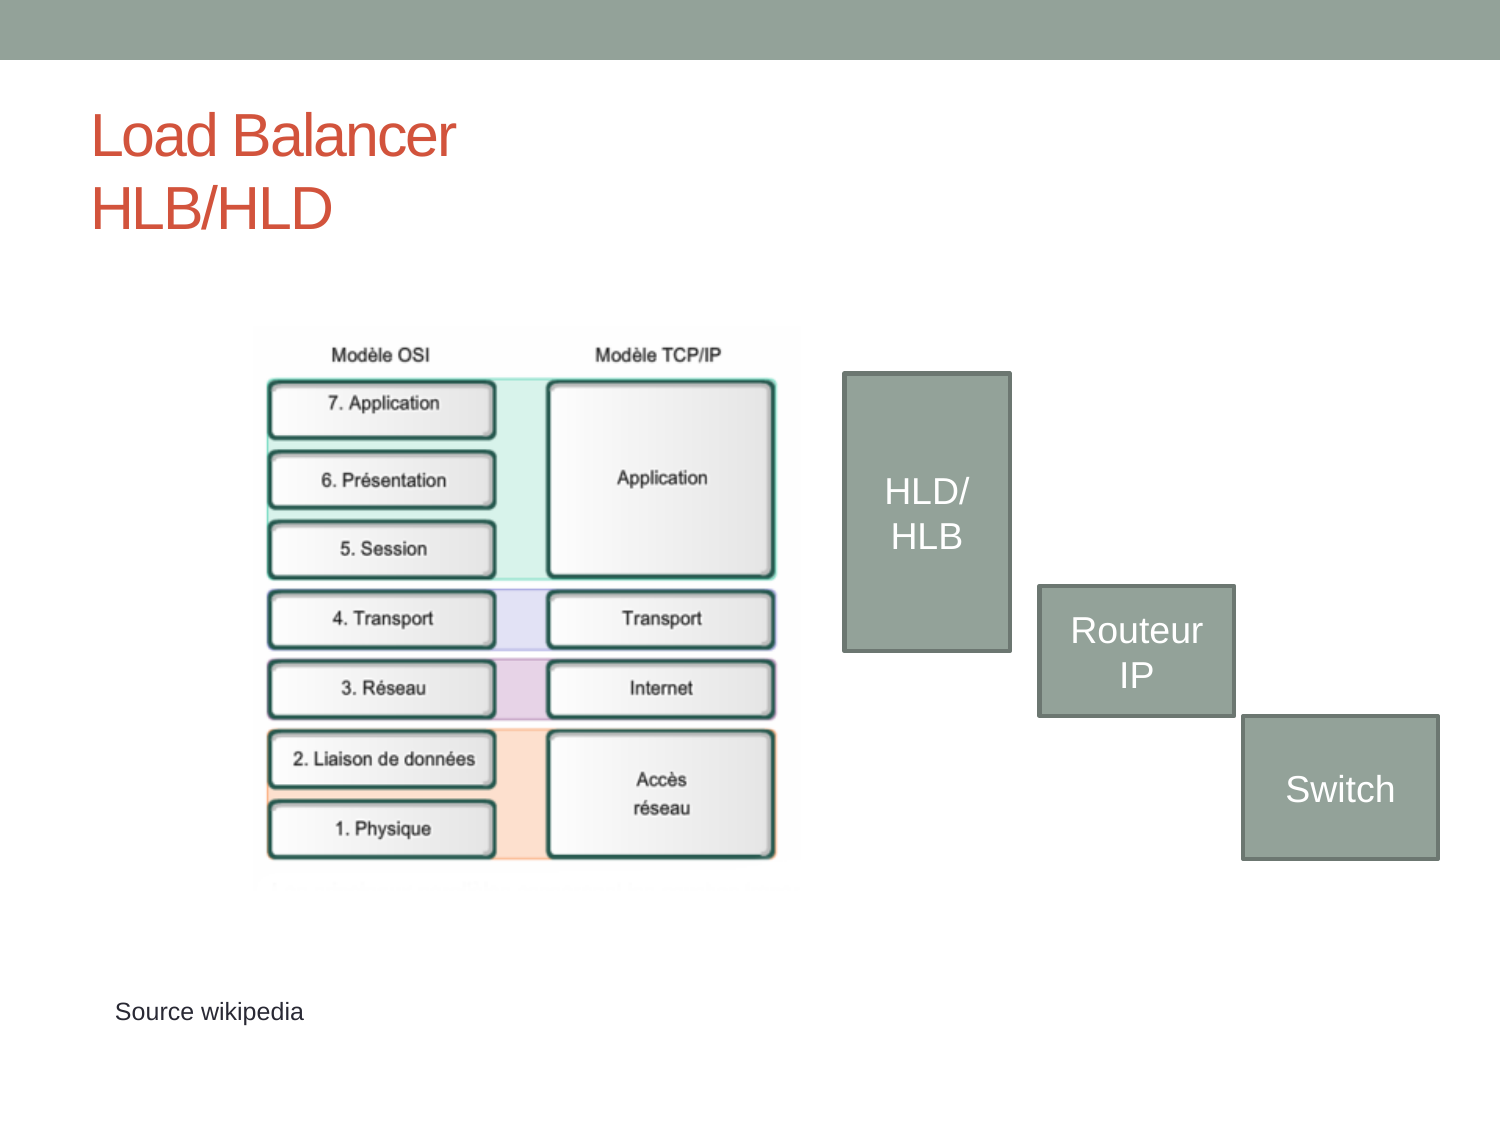

# Load Balancer HLB/HLD
HLD/HLB
Routeur IP
Switch
Source wikipedia